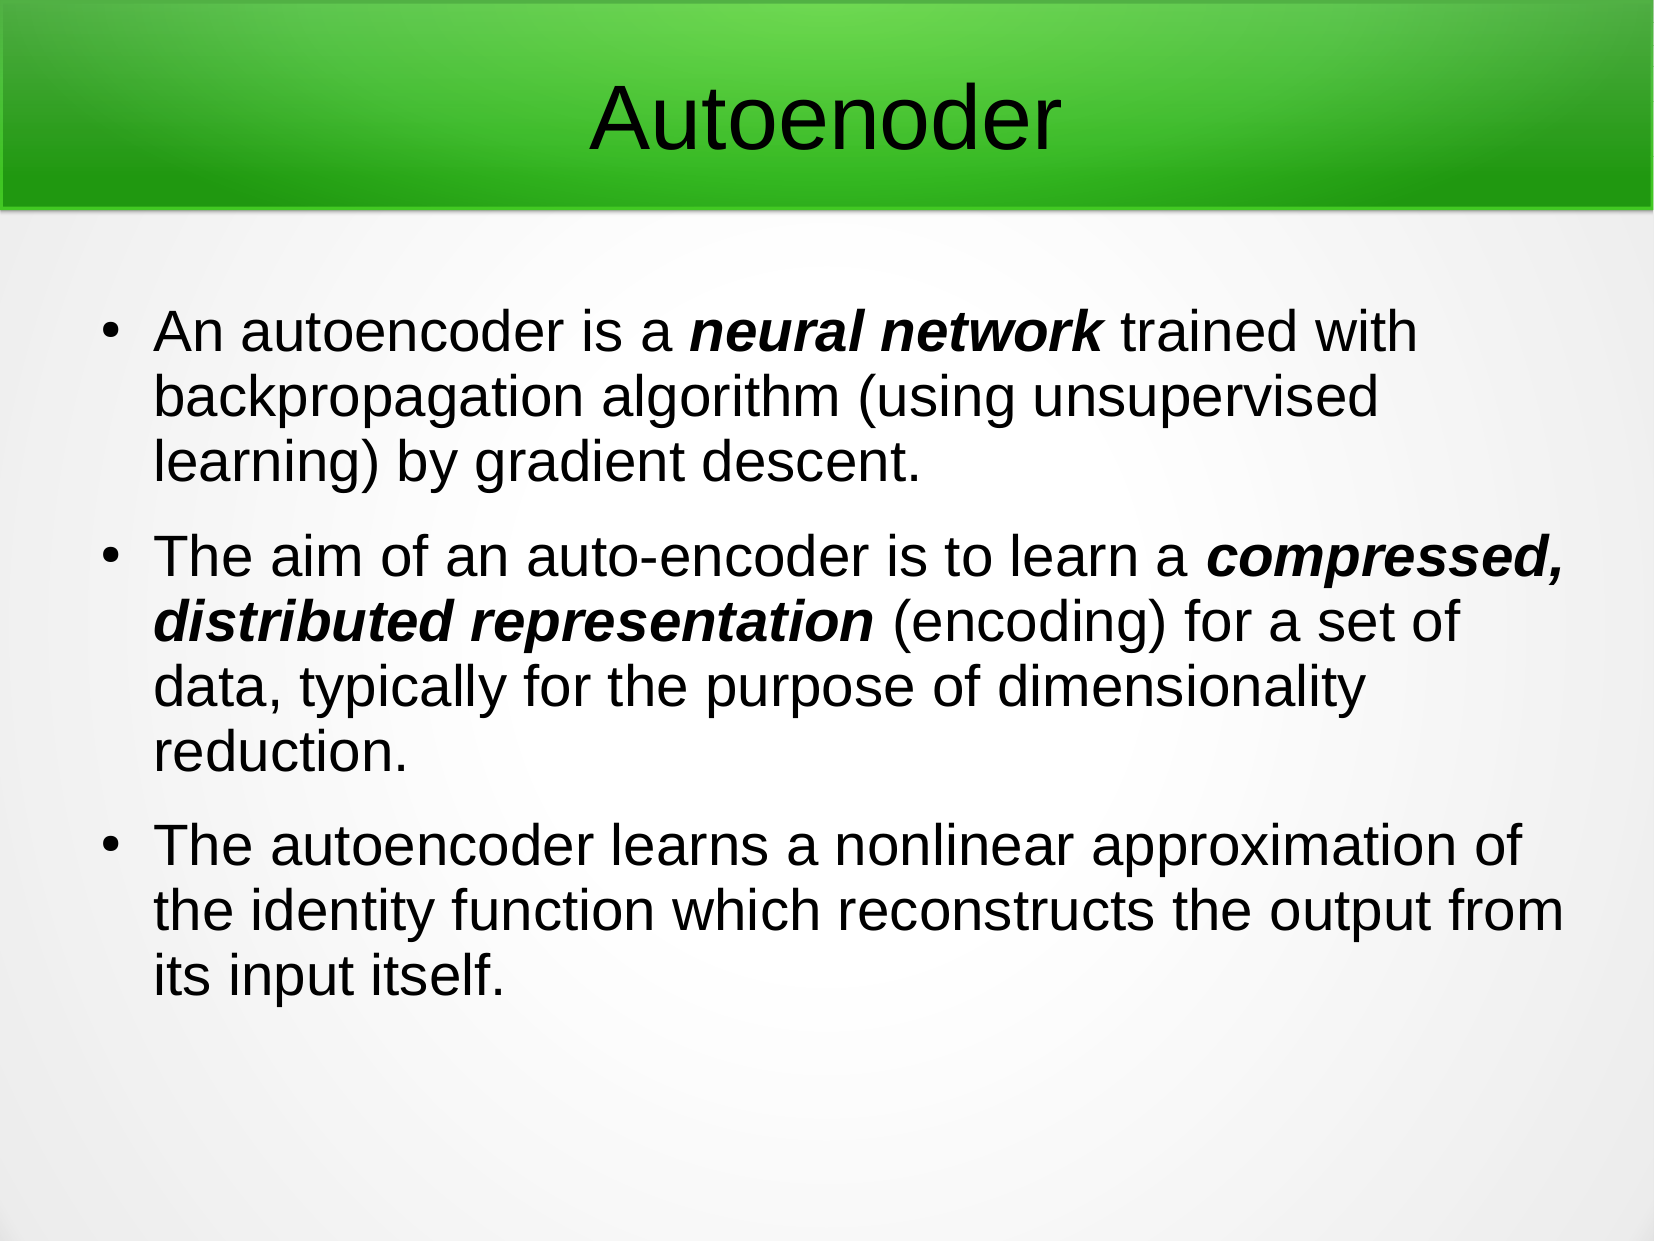

# Autoenoder
An autoencoder is a neural network trained with backpropagation algorithm (using unsupervised learning) by gradient descent.
The aim of an auto-encoder is to learn a compressed, distributed representation (encoding) for a set of data, typically for the purpose of dimensionality reduction.
The autoencoder learns a nonlinear approximation of the identity function which reconstructs the output from its input itself.